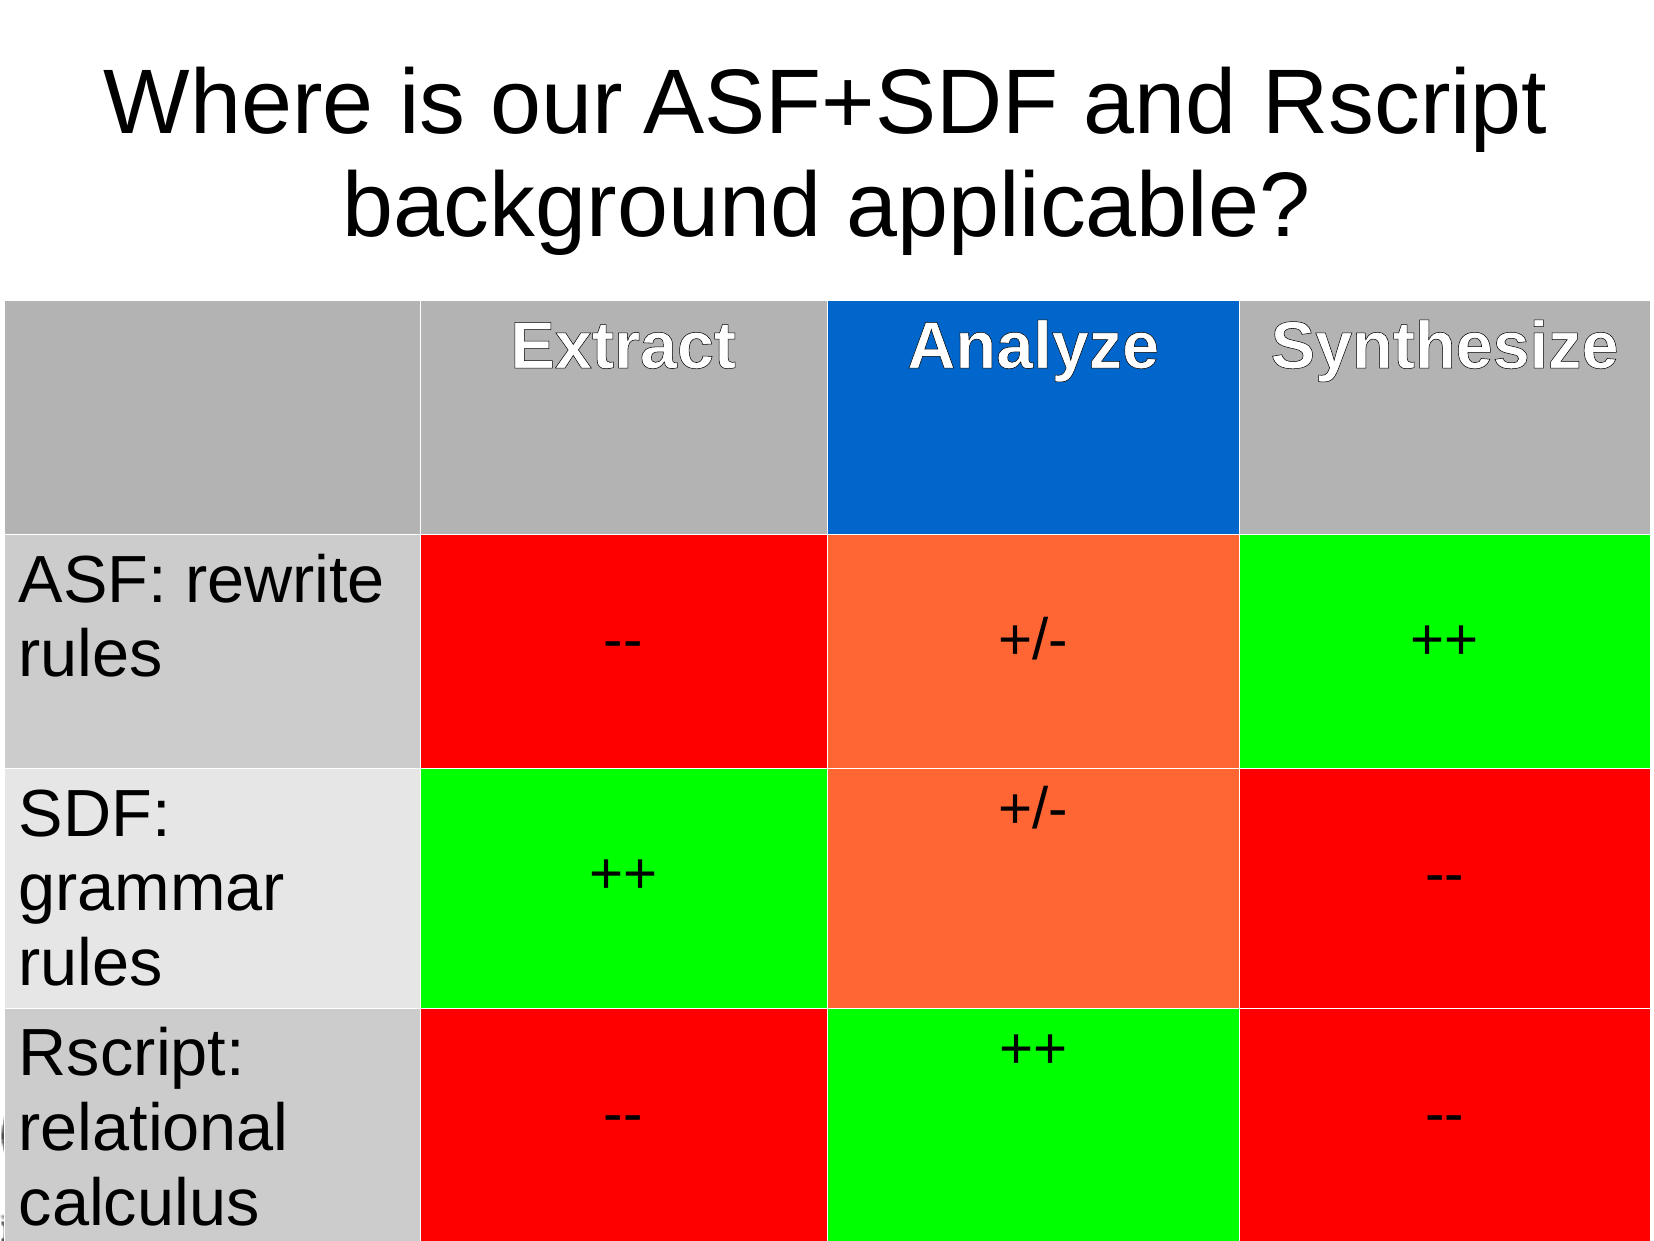

# Where is our ASF+SDF and Rscript background applicable?
| | Extract | Analyze | Synthesize |
| --- | --- | --- | --- |
| ASF: rewrite rules | -- | +/- | ++ |
| SDF: grammar rules | ++ | +/- | -- |
| Rscript: relational calculus | -- | ++ | -- |
30